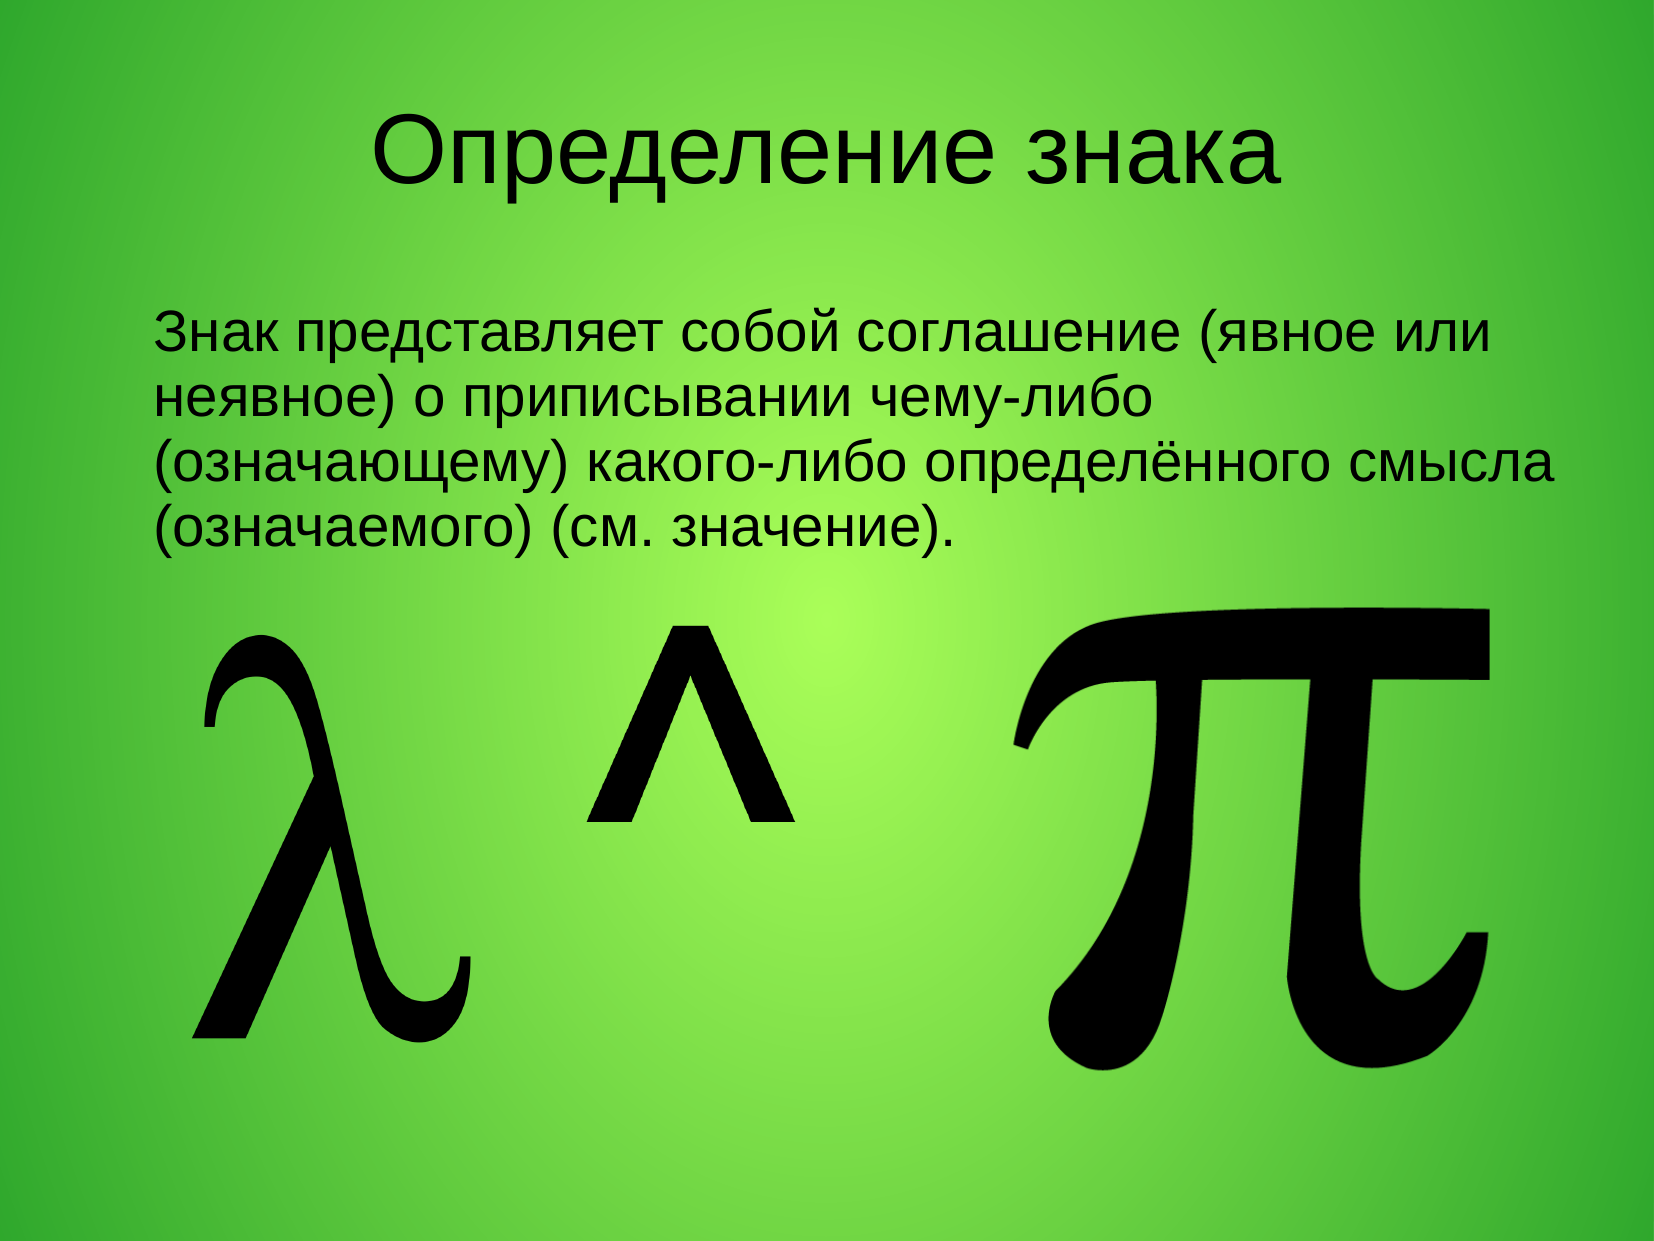

# Определение знака
Знак представляет собой соглашение (явное или неявное) о приписывании чему-либо (означающему) какого-либо определённого смысла (означаемого) (см. значение).